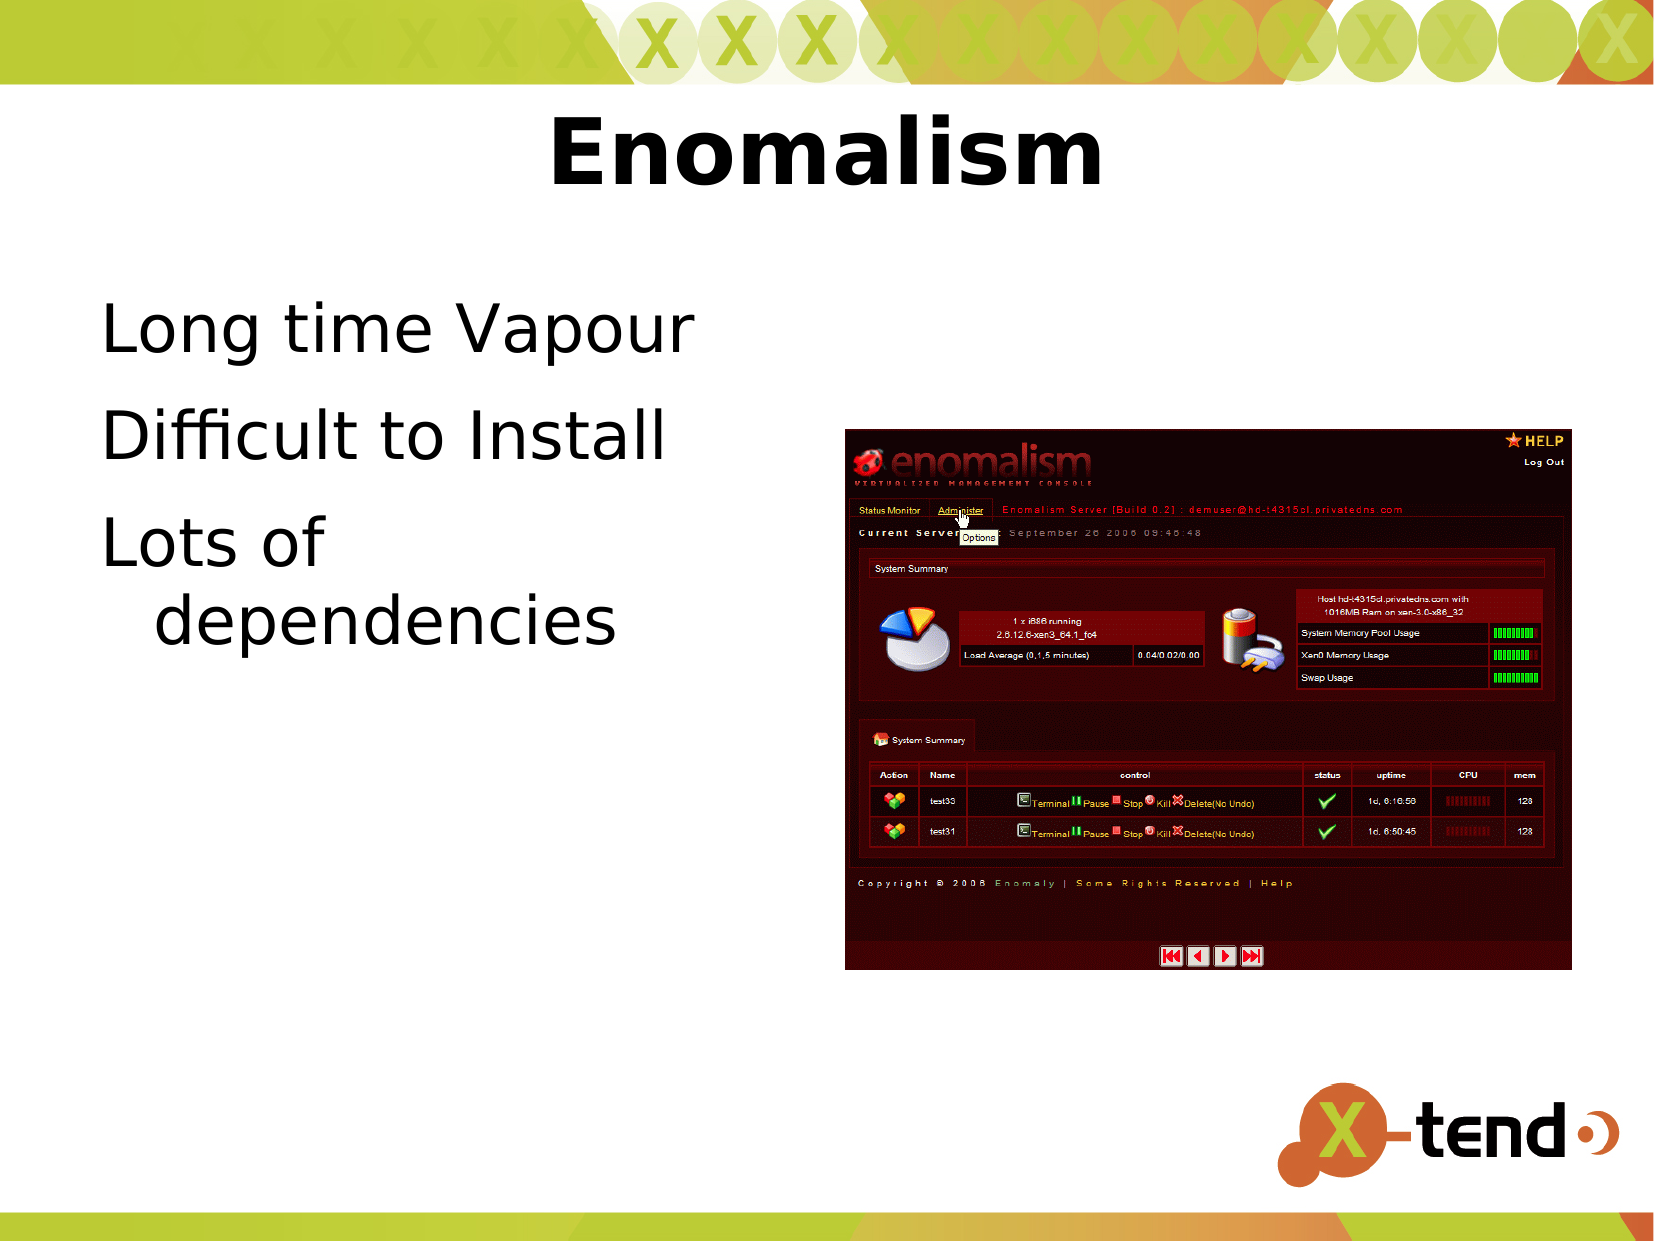

# Enomalism
Long time Vapour
Difficult to Install
Lots of dependencies